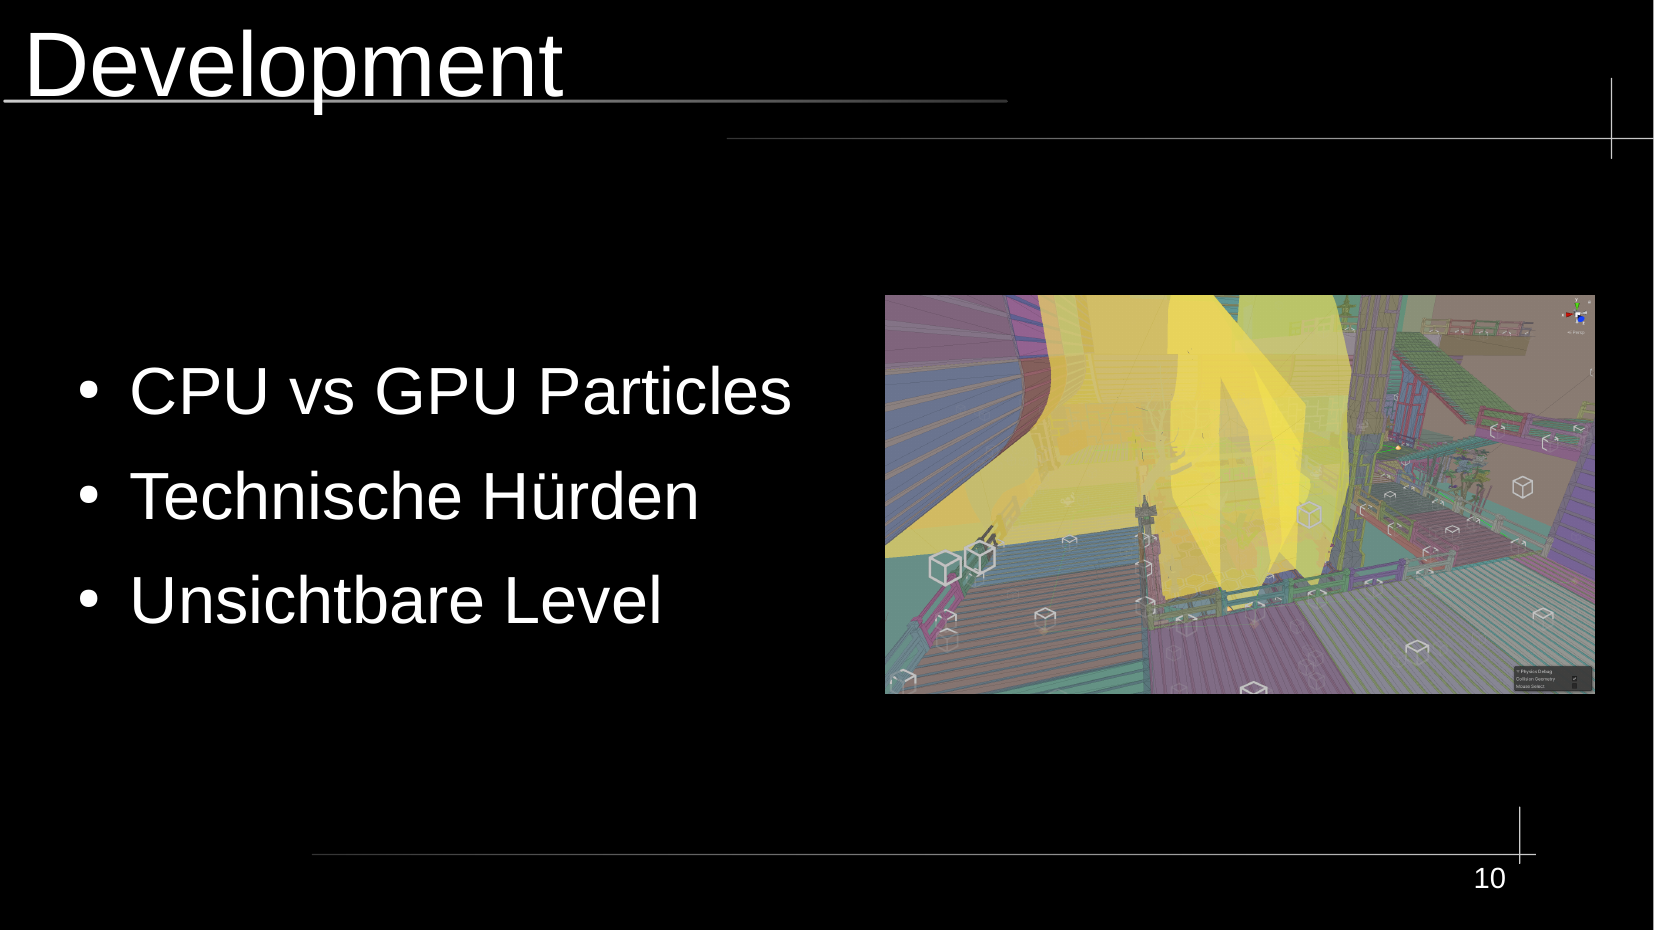

# Development
CPU vs GPU Particles
Technische Hürden
Unsichtbare Level
10